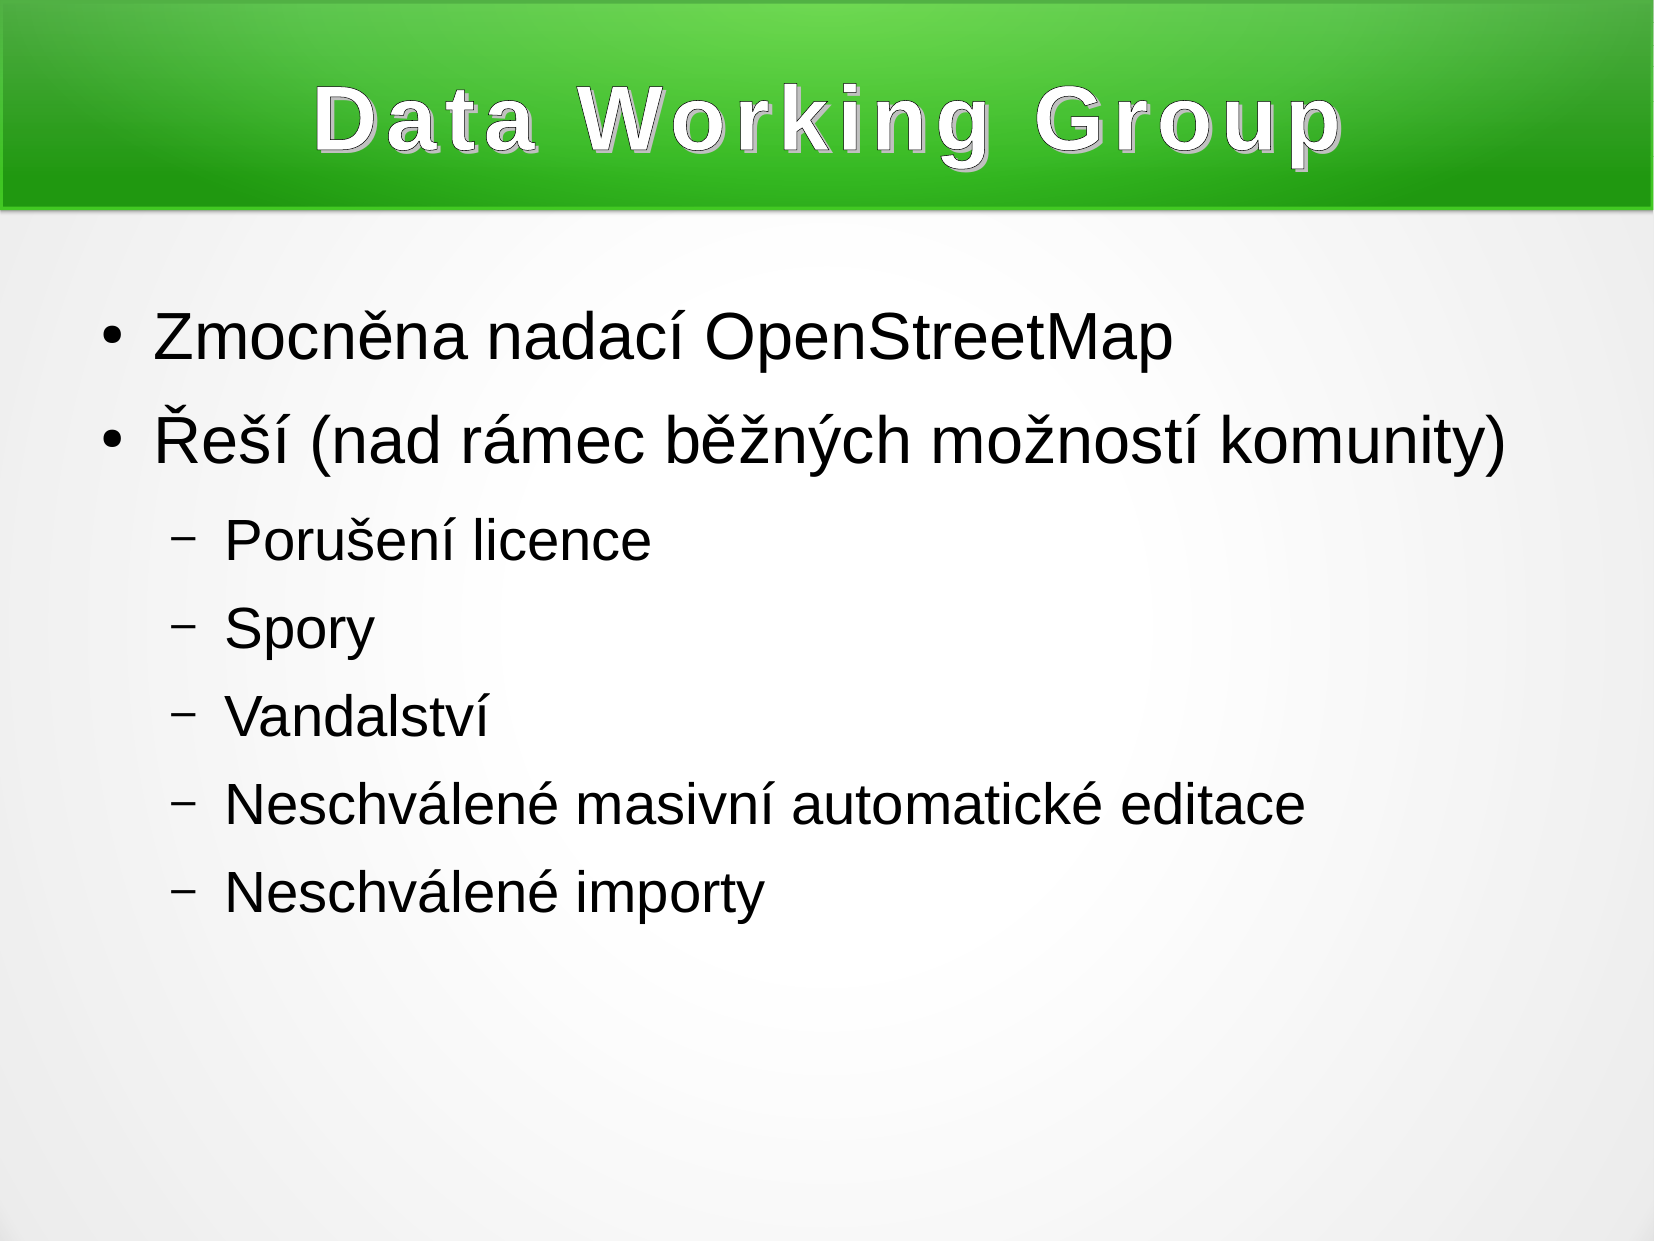

# Data Working Group
Zmocněna nadací OpenStreetMap
Řeší (nad rámec běžných možností komunity)
Porušení licence
Spory
Vandalství
Neschválené masivní automatické editace
Neschválené importy